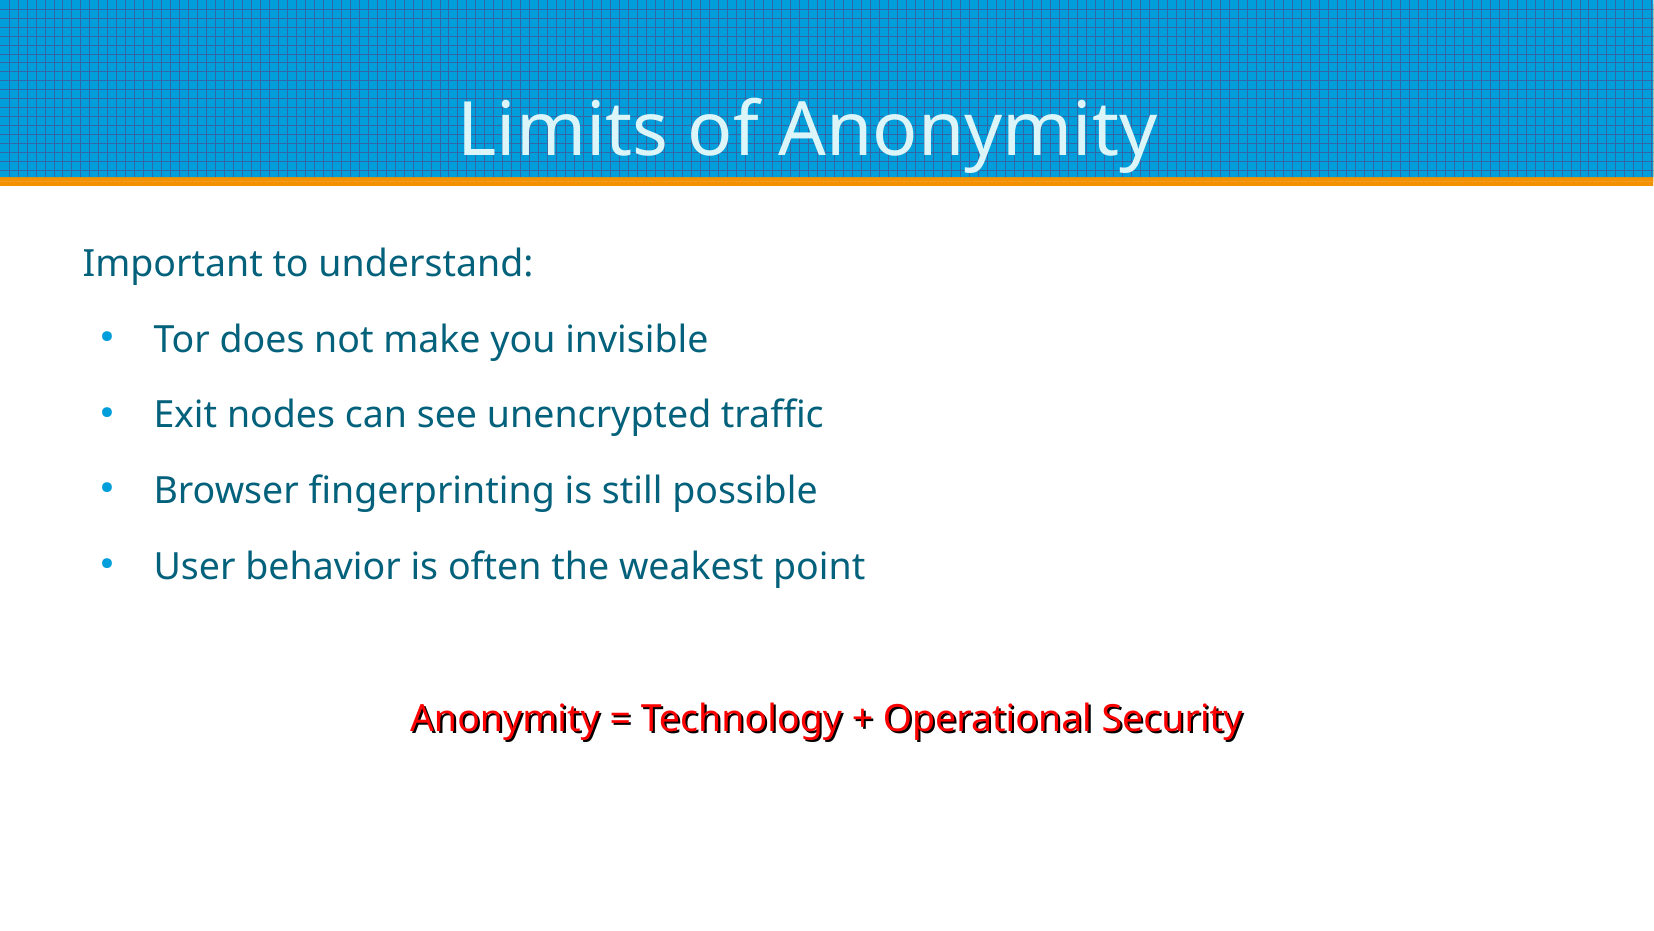

# Limits of Anonymity
Important to understand:
Tor does not make you invisible
Exit nodes can see unencrypted traffic
Browser fingerprinting is still possible
User behavior is often the weakest point
Anonymity = Technology + Operational Security